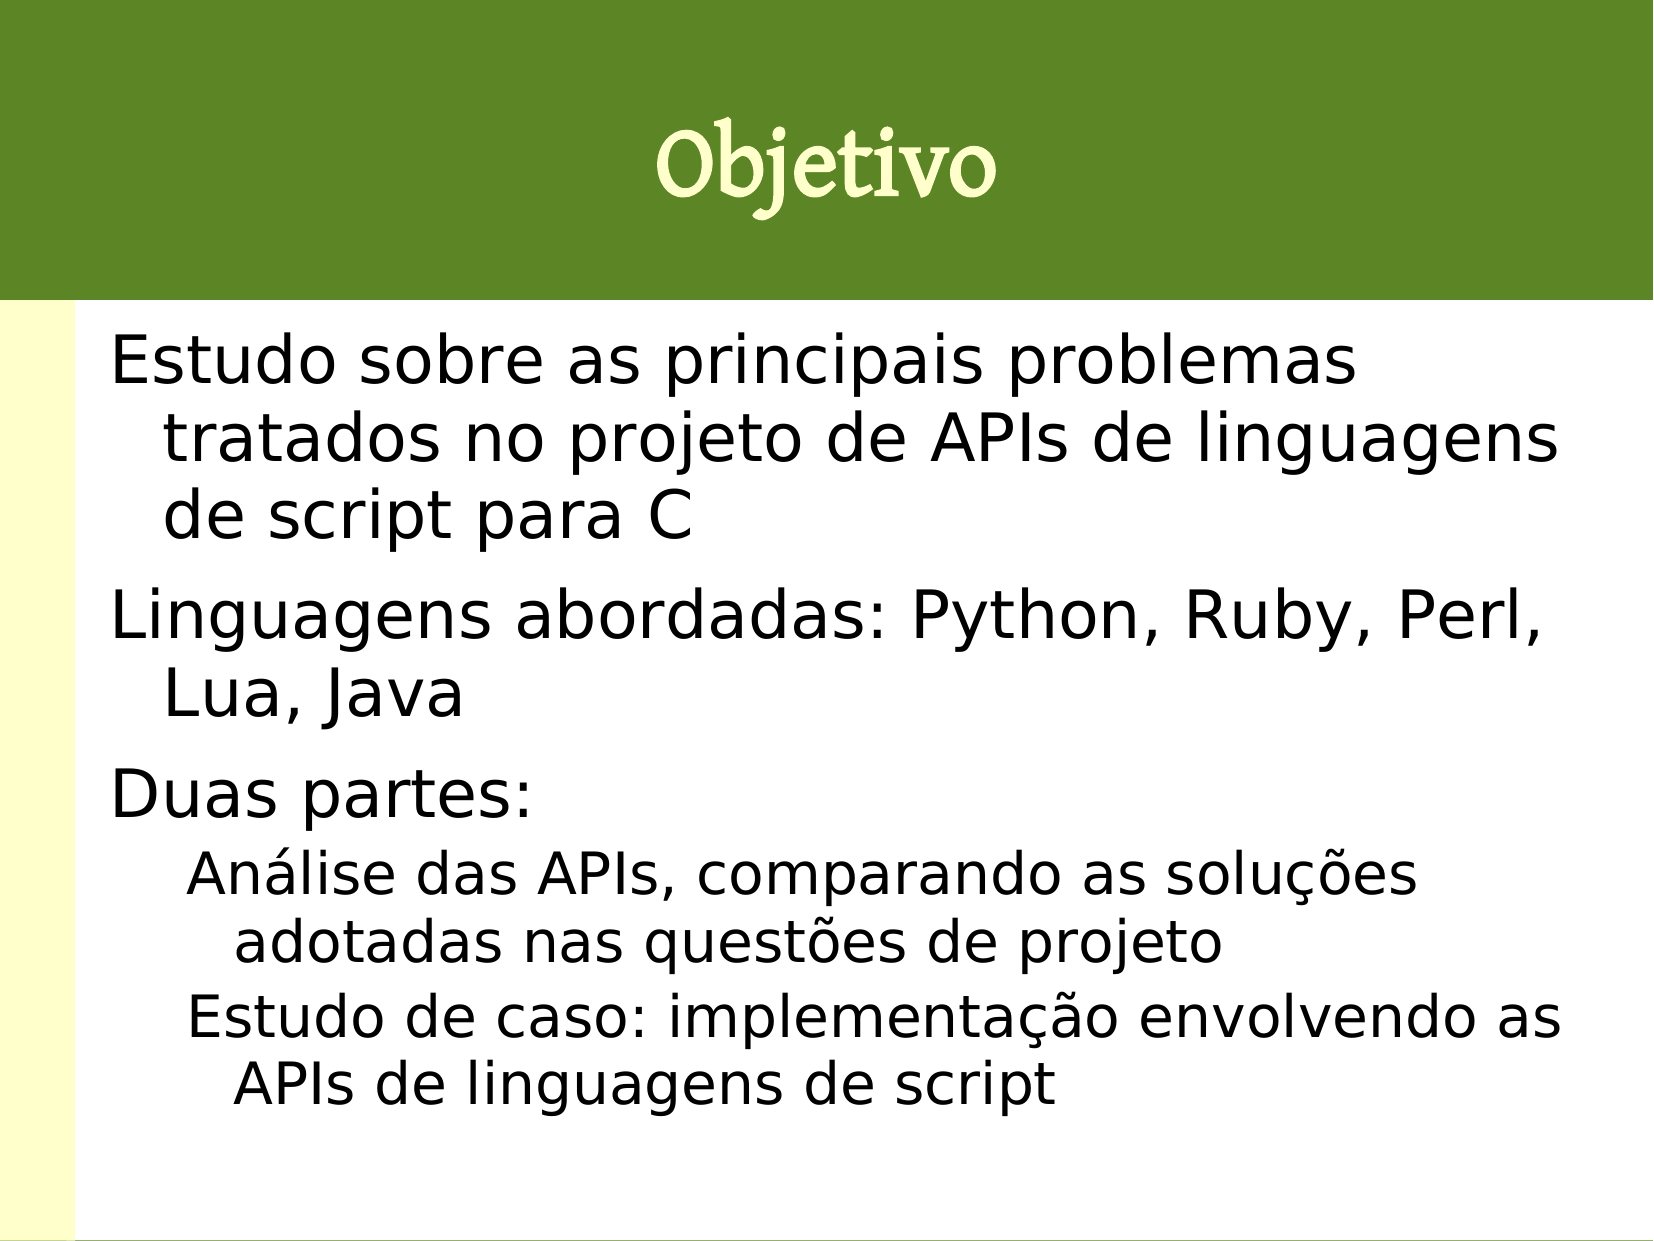

# Objetivo
Estudo sobre as principais problemas tratados no projeto de APIs de linguagens de script para C
Linguagens abordadas: Python, Ruby, Perl, Lua, Java
Duas partes:
Análise das APIs, comparando as soluções adotadas nas questões de projeto
Estudo de caso: implementação envolvendo as APIs de linguagens de script